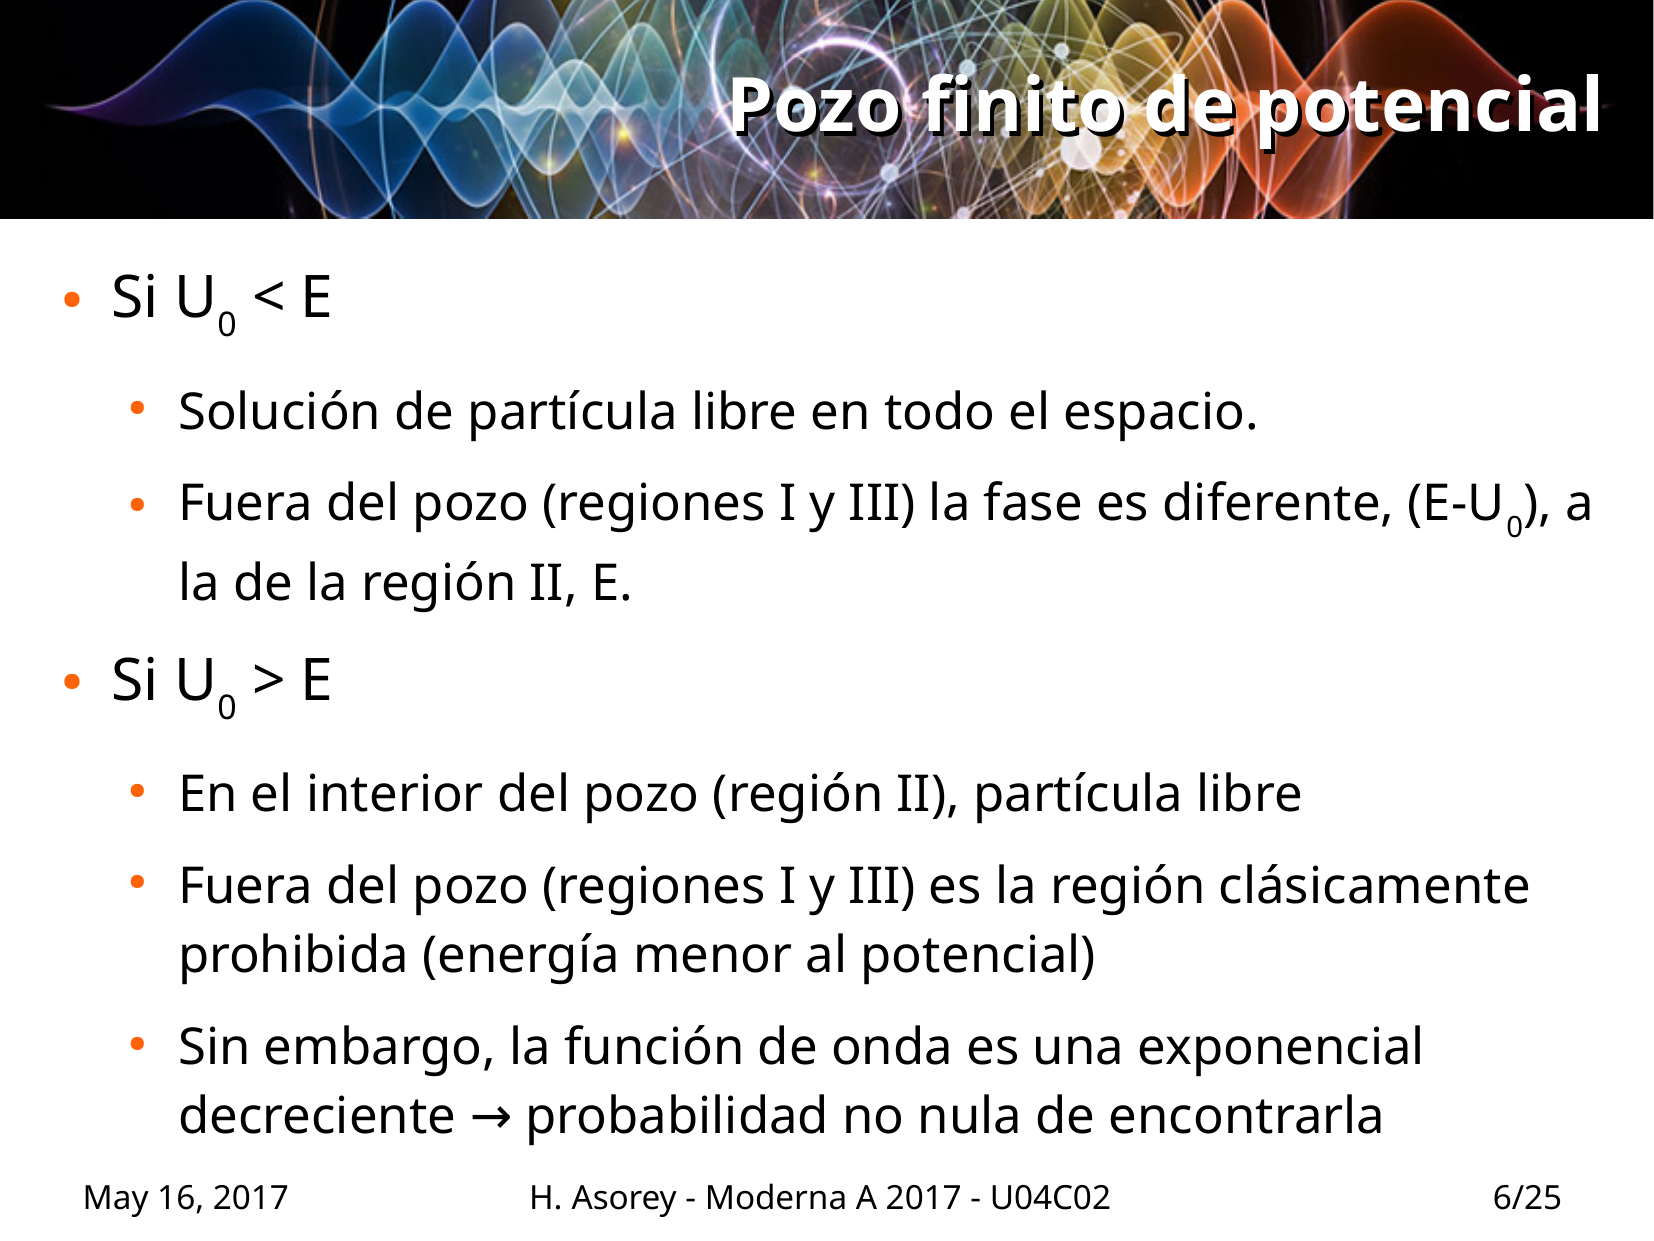

# Pozo finito de potencial
Si U0 < E
Solución de partícula libre en todo el espacio.
Fuera del pozo (regiones I y III) la fase es diferente, (E-U0), a la de la región II, E.
Si U0 > E
En el interior del pozo (región II), partícula libre
Fuera del pozo (regiones I y III) es la región clásicamente prohibida (energía menor al potencial)
Sin embargo, la función de onda es una exponencial decreciente → probabilidad no nula de encontrarla
May 16, 2017
H. Asorey - Moderna A 2017 - U04C02
6